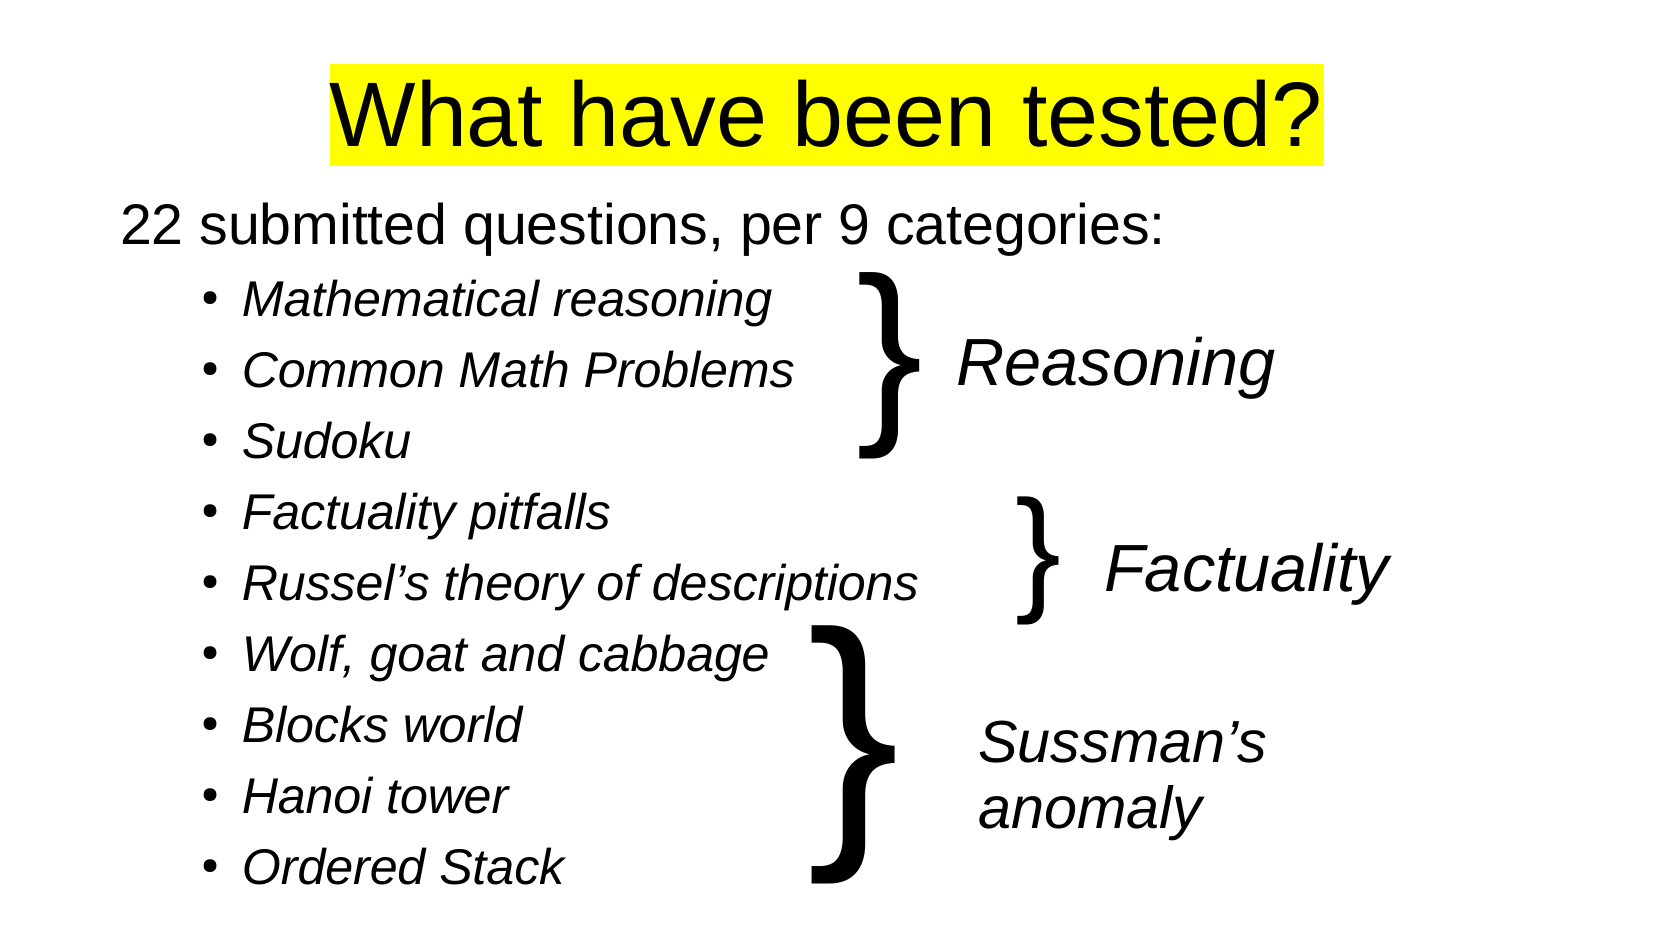

# What have been tested?
22 submitted questions, per 9 categories:
Mathematical reasoning
Common Math Problems
Sudoku
Factuality pitfalls
Russel’s theory of descriptions
Wolf, goat and cabbage
Blocks world
Hanoi tower
Ordered Stack
}
Reasoning
}
Factuality
}
Sussman’s anomaly